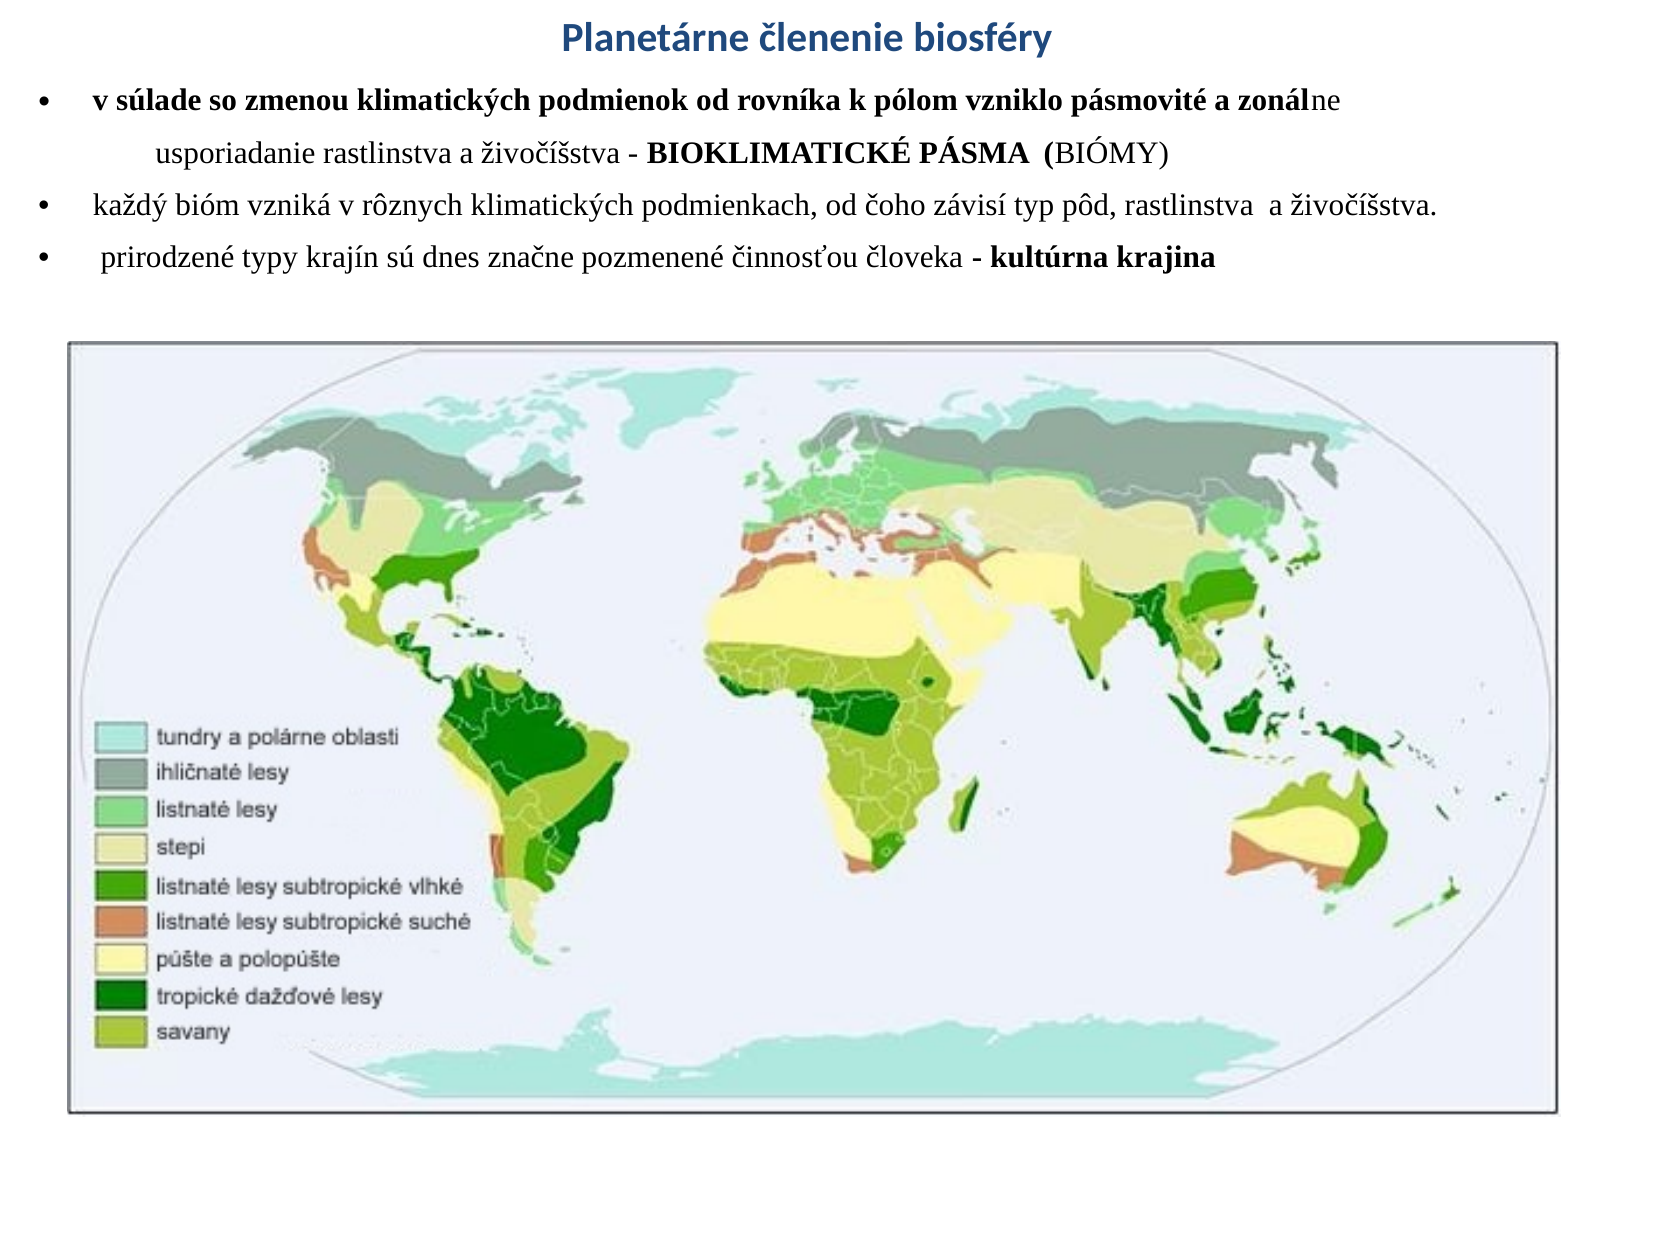

Planetárne členenie biosféry
 v súlade so zmenou klimatických podmienok od rovníka k pólom vzniklo pásmovité a zonálne
 usporiadanie rastlinstva a živočíšstva - BIOKLIMATICKÉ PÁSMA (BIÓMY)
 každý bióm vzniká v rôznych klimatických podmienkach, od čoho závisí typ pôd, rastlinstva a živočíšstva.
 prirodzené typy krajín sú dnes značne pozmenené činnosťou človeka - kultúrna krajina